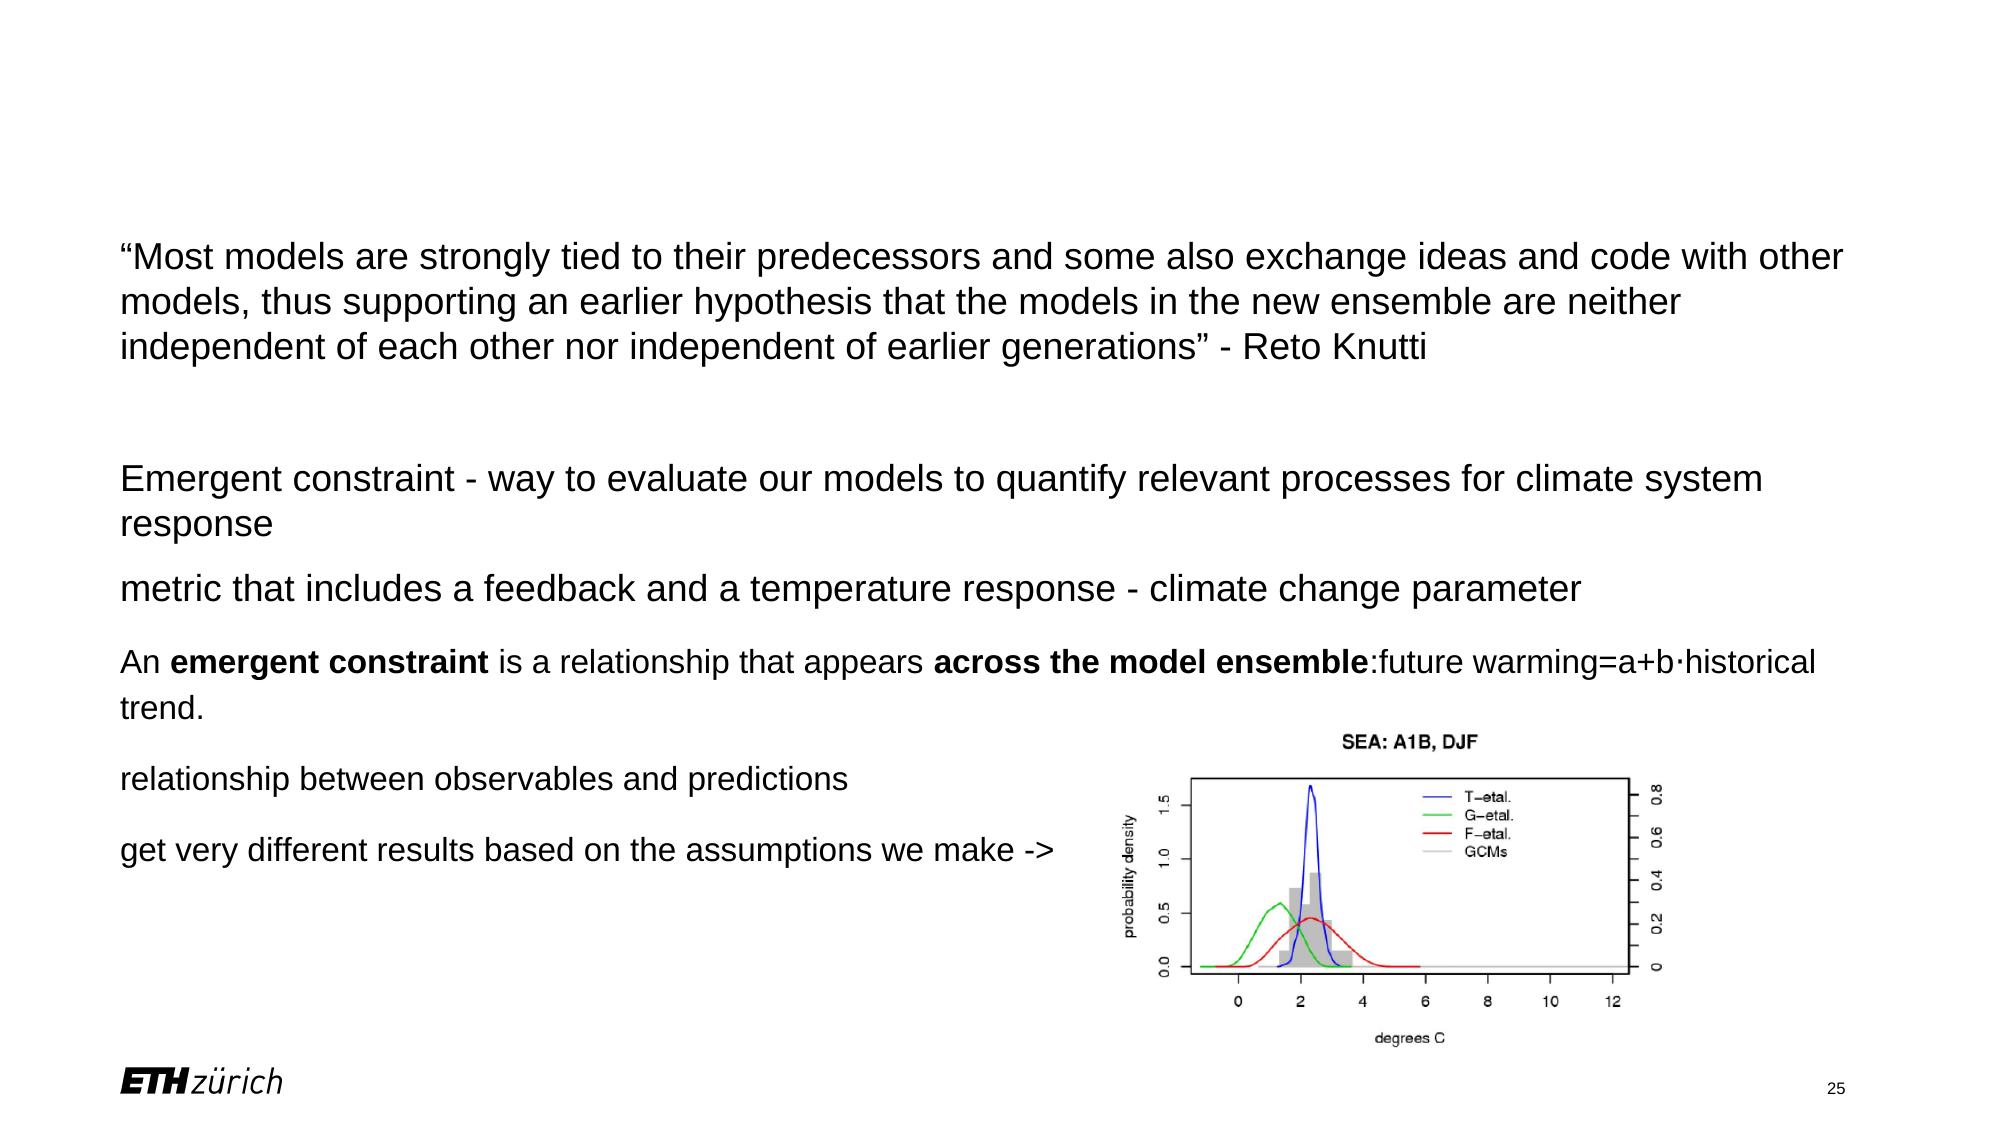

#
“Most models are strongly tied to their predecessors and some also exchange ideas and code with other models, thus supporting an earlier hypothesis that the models in the new ensemble are neither independent of each other nor independent of earlier generations” - Reto Knutti
Emergent constraint - way to evaluate our models to quantify relevant processes for climate system response
metric that includes a feedback and a temperature response - climate change parameter
An emergent constraint is a relationship that appears across the model ensemble:future warming=a+b⋅historical trend.
relationship between observables and predictions
get very different results based on the assumptions we make ->